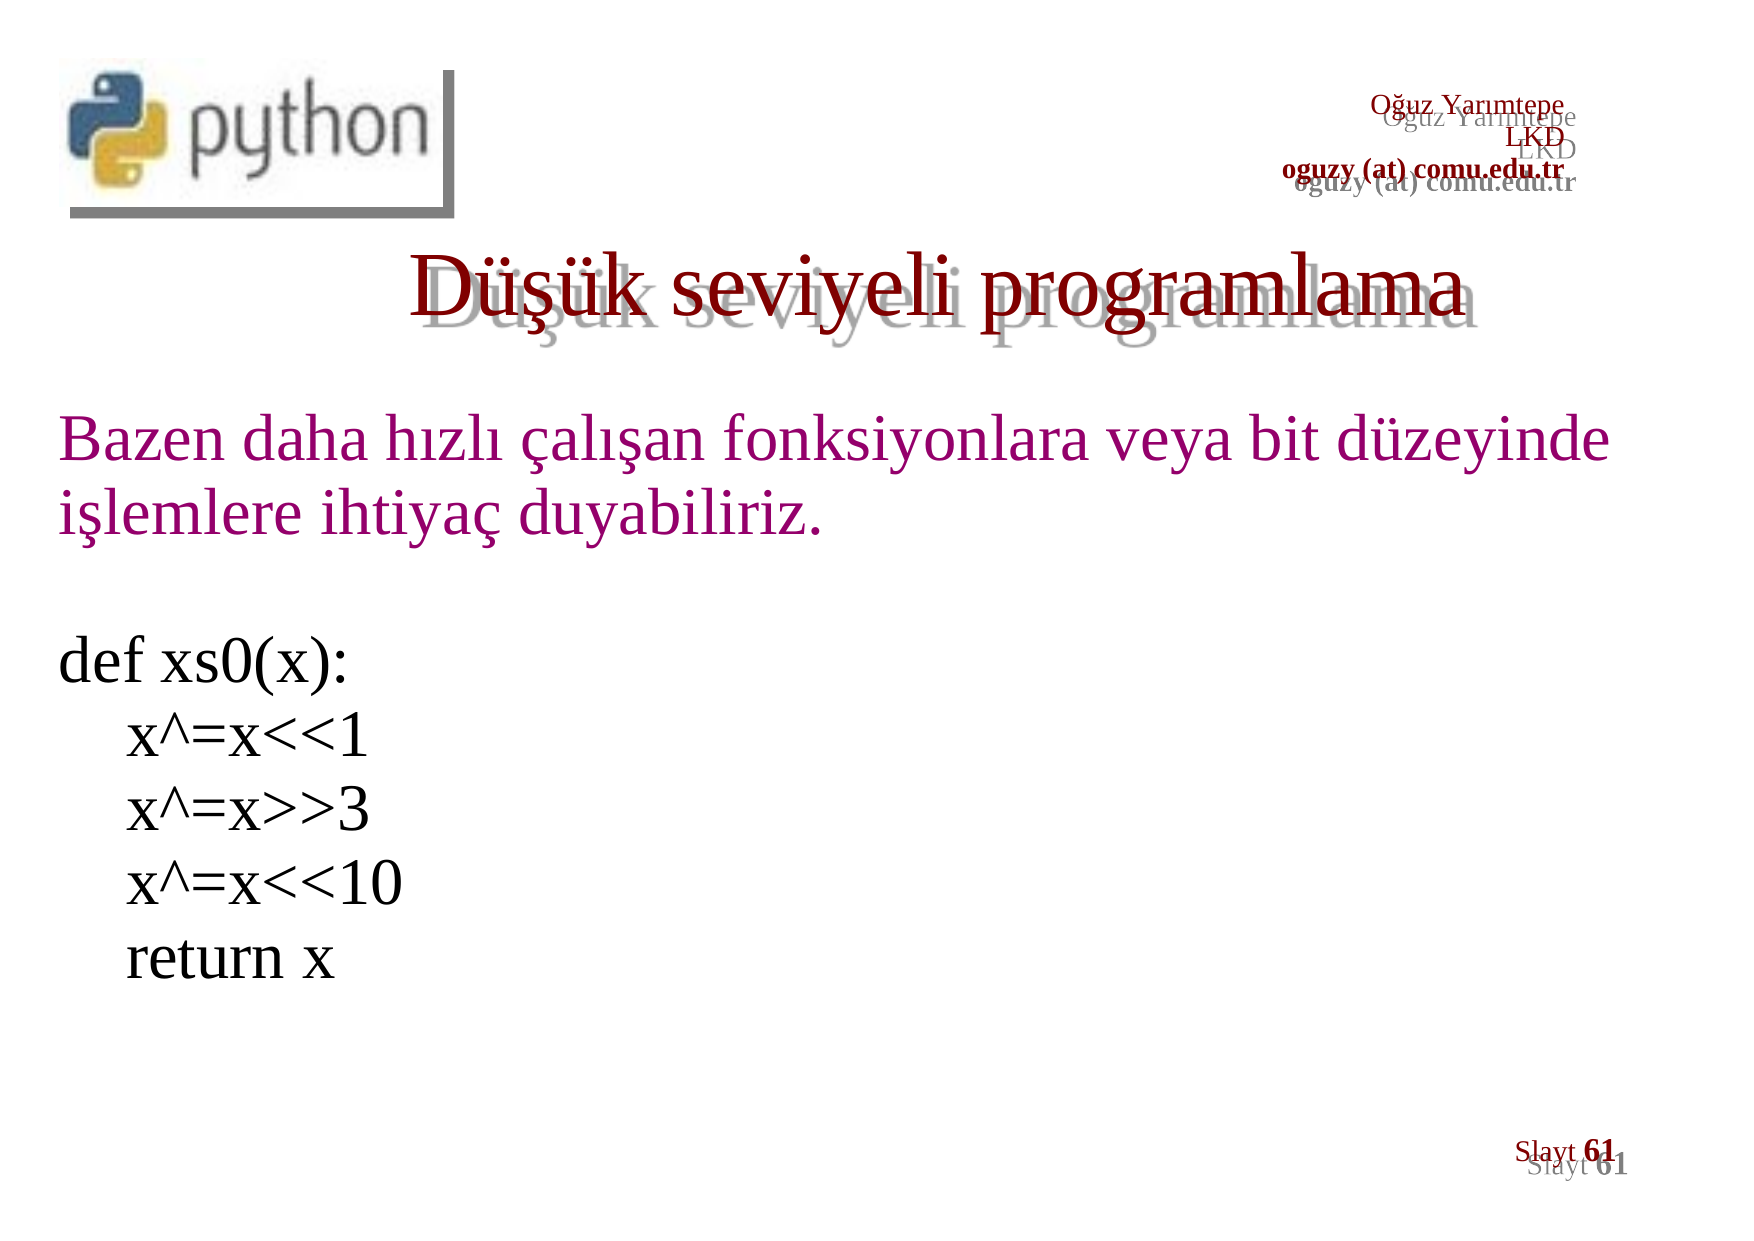

# Düşük seviyeli programlama
Bazen daha hızlı çalışan fonksiyonlara veya bit düzeyinde işlemlere ihtiyaç duyabiliriz.
def xs0(x):
 x^=x<<1
 x^=x>>3
 x^=x<<10
 return x